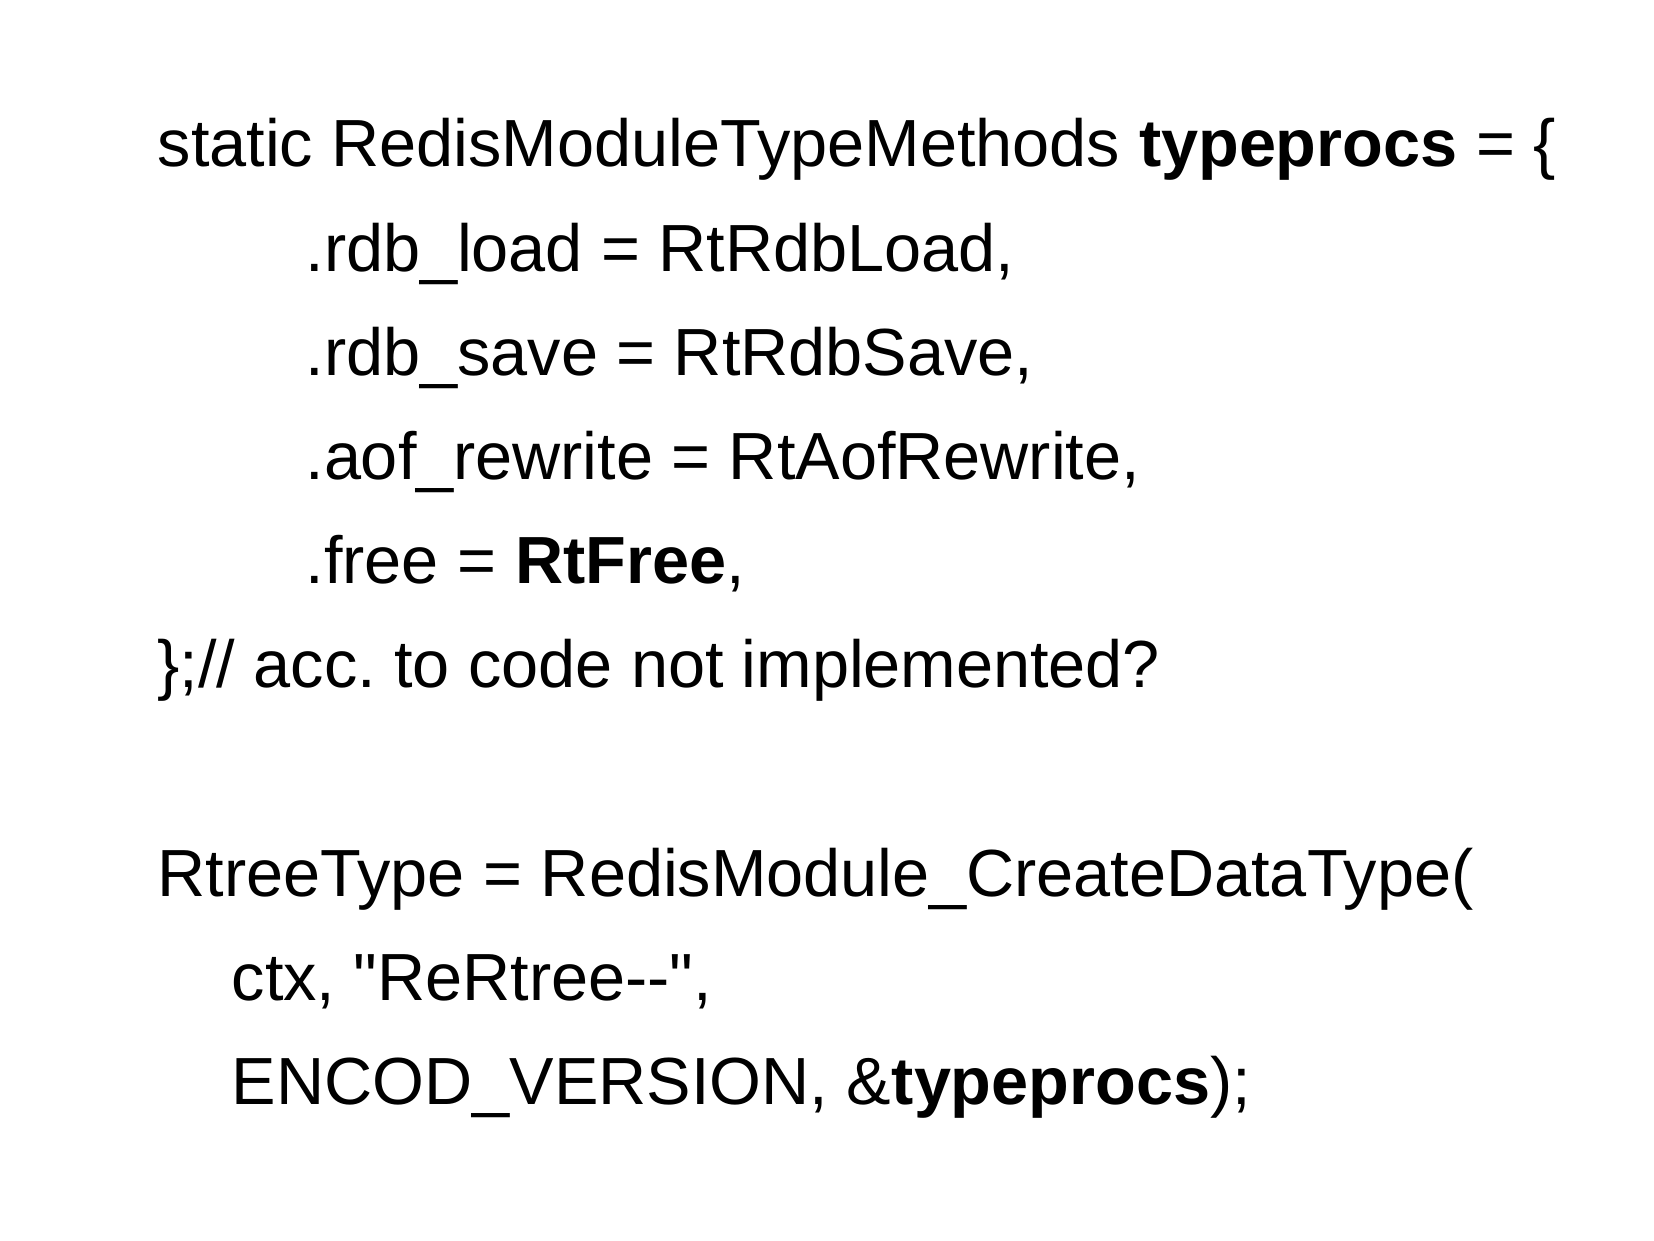

# static RedisModuleTypeMethods typeprocs = {
 .rdb_load = RtRdbLoad,
 .rdb_save = RtRdbSave,
 .aof_rewrite = RtAofRewrite,
 .free = RtFree,
};// acc. to code not implemented?
RtreeType = RedisModule_CreateDataType(
 ctx, "ReRtree--",
 ENCOD_VERSION, &typeprocs);